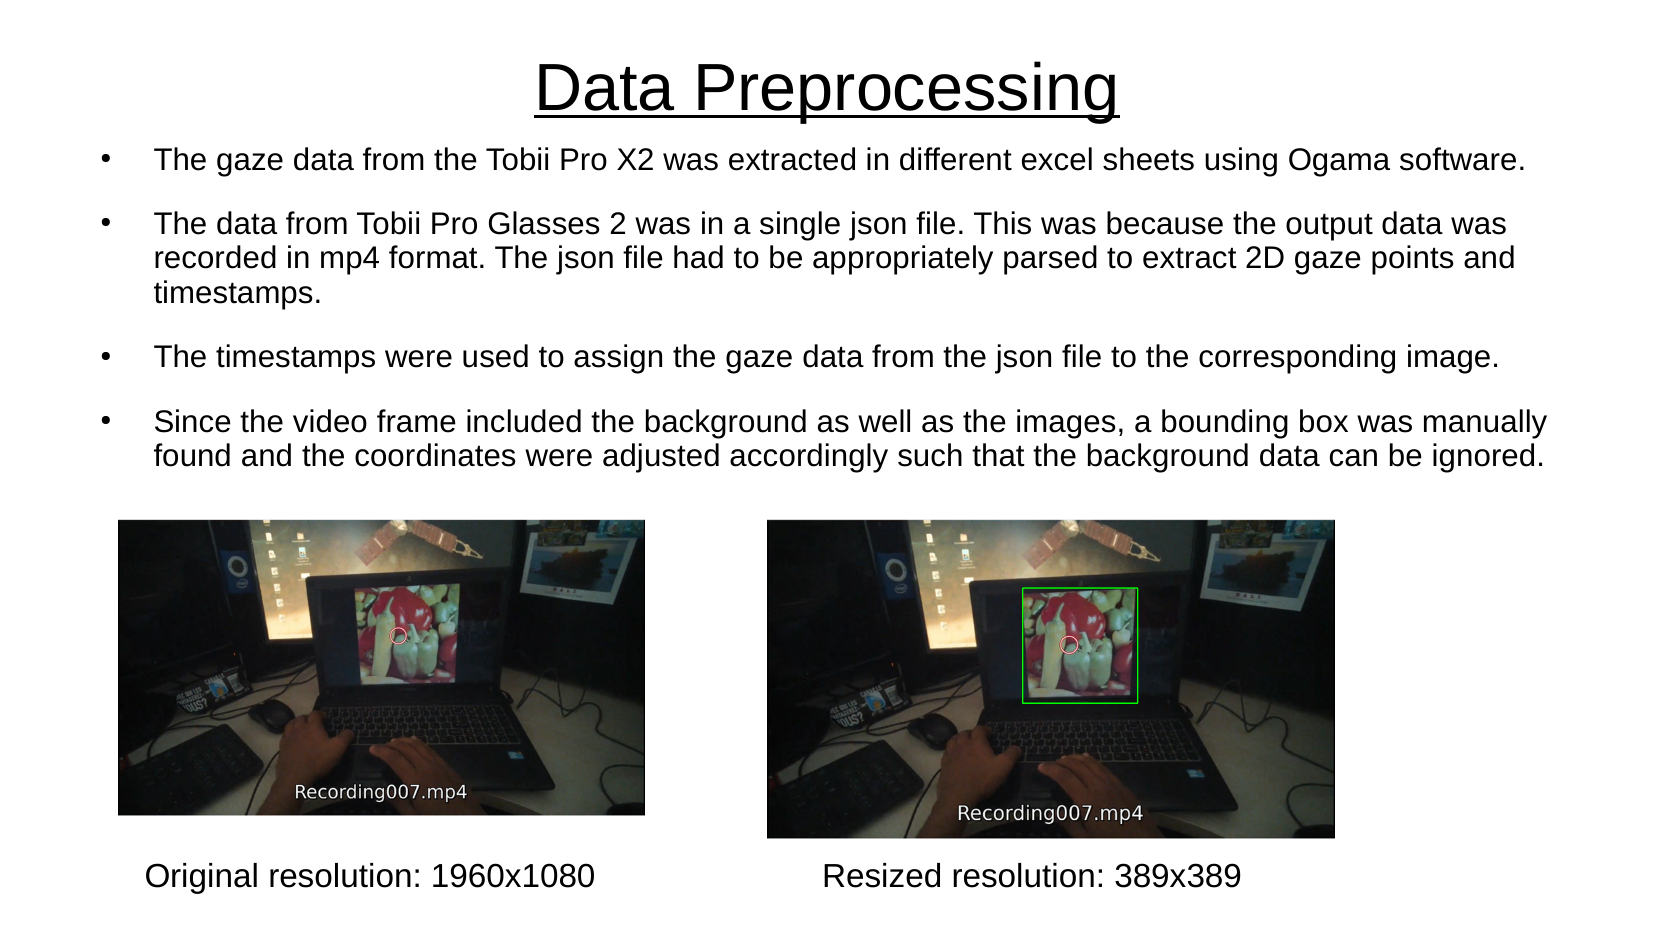

# Data Preprocessing
The gaze data from the Tobii Pro X2 was extracted in different excel sheets using Ogama software.
The data from Tobii Pro Glasses 2 was in a single json file. This was because the output data was recorded in mp4 format. The json file had to be appropriately parsed to extract 2D gaze points and timestamps.
The timestamps were used to assign the gaze data from the json file to the corresponding image.
Since the video frame included the background as well as the images, a bounding box was manually found and the coordinates were adjusted accordingly such that the background data can be ignored.
Original resolution: 1960x1080
 Resized resolution: 389x389